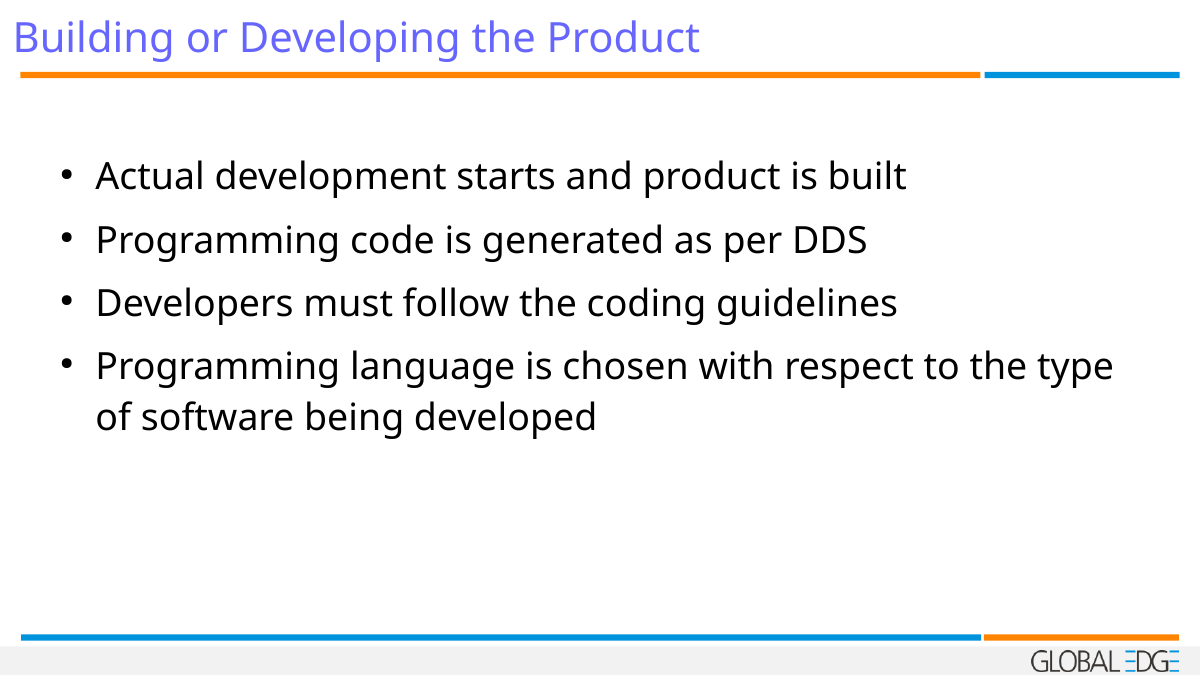

# Building or Developing the Product
Actual development starts and product is built
Programming code is generated as per DDS
Developers must follow the coding guidelines
Programming language is chosen with respect to the type of software being developed